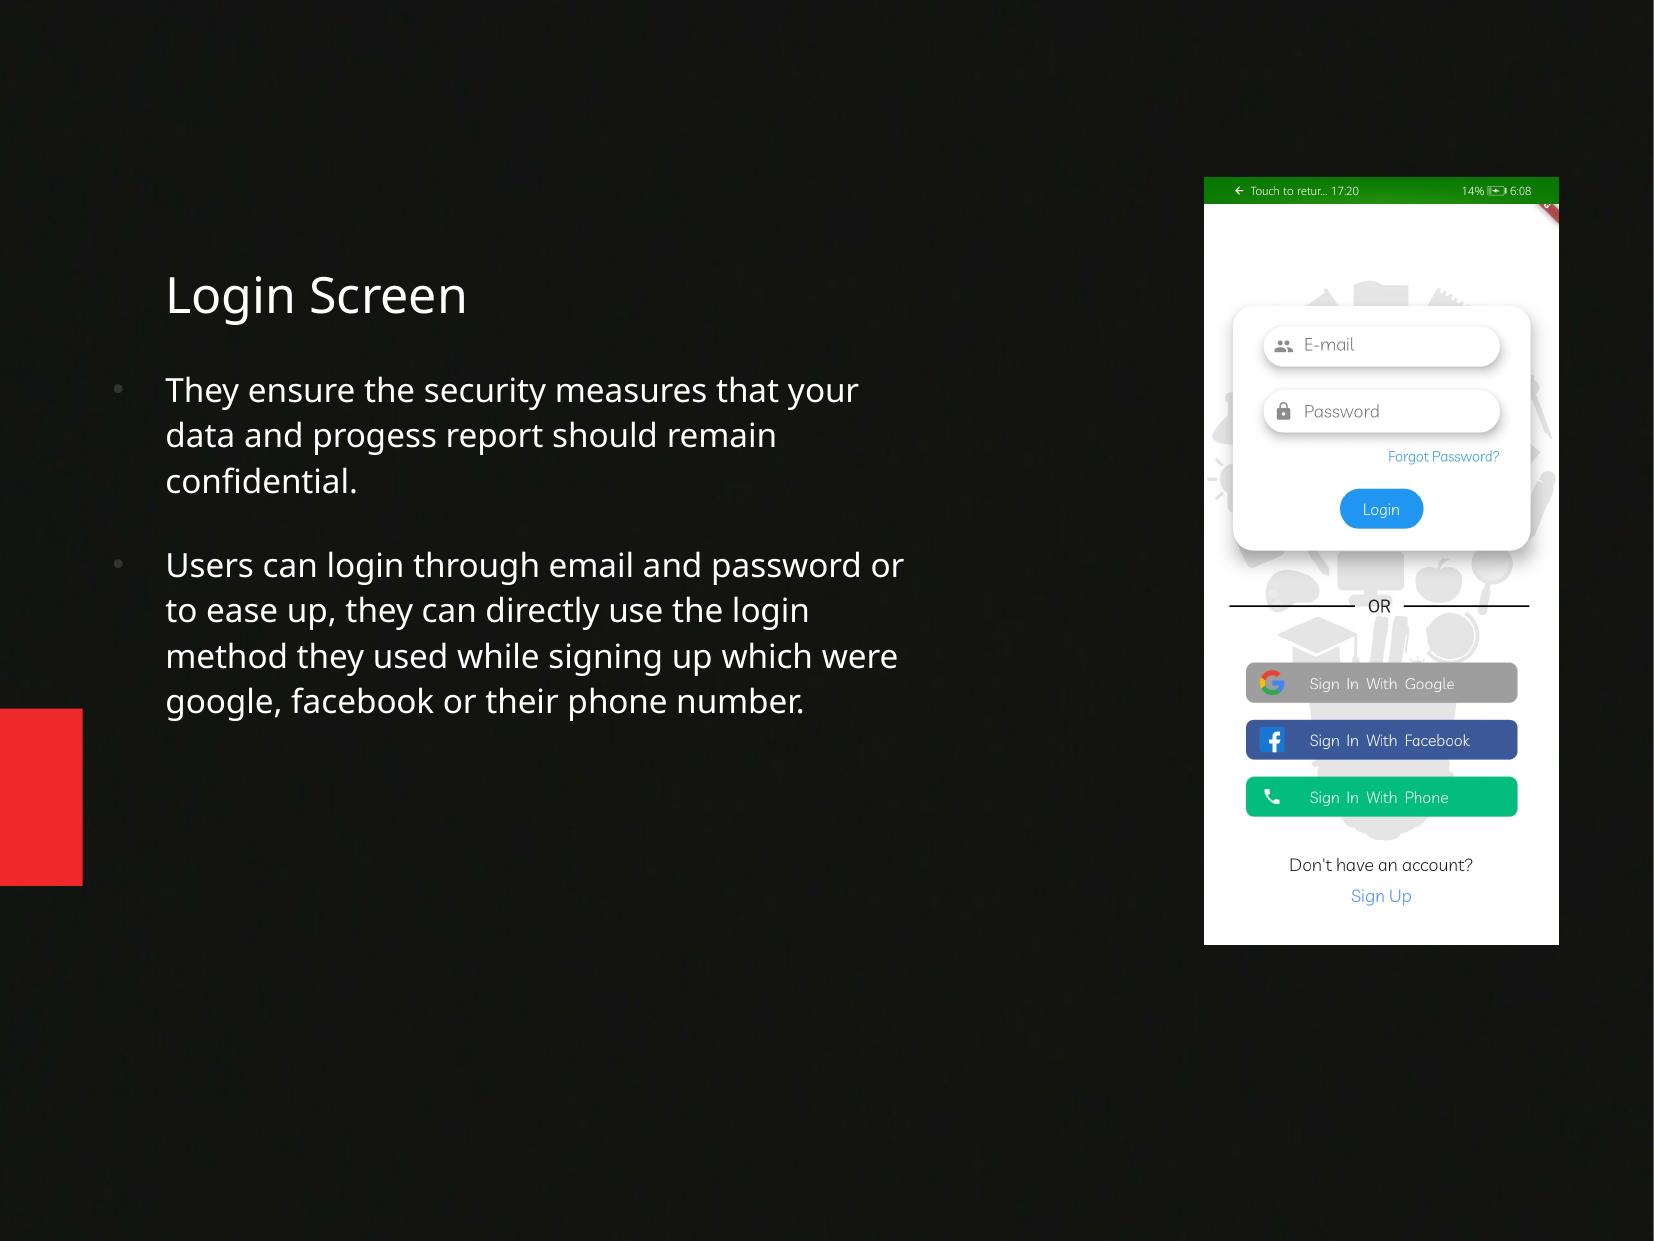

# Login Screen
They ensure the security measures that your data and progess report should remain confidential.
Users can login through email and password or to ease up, they can directly use the login method they used while signing up which were google, facebook or their phone number.